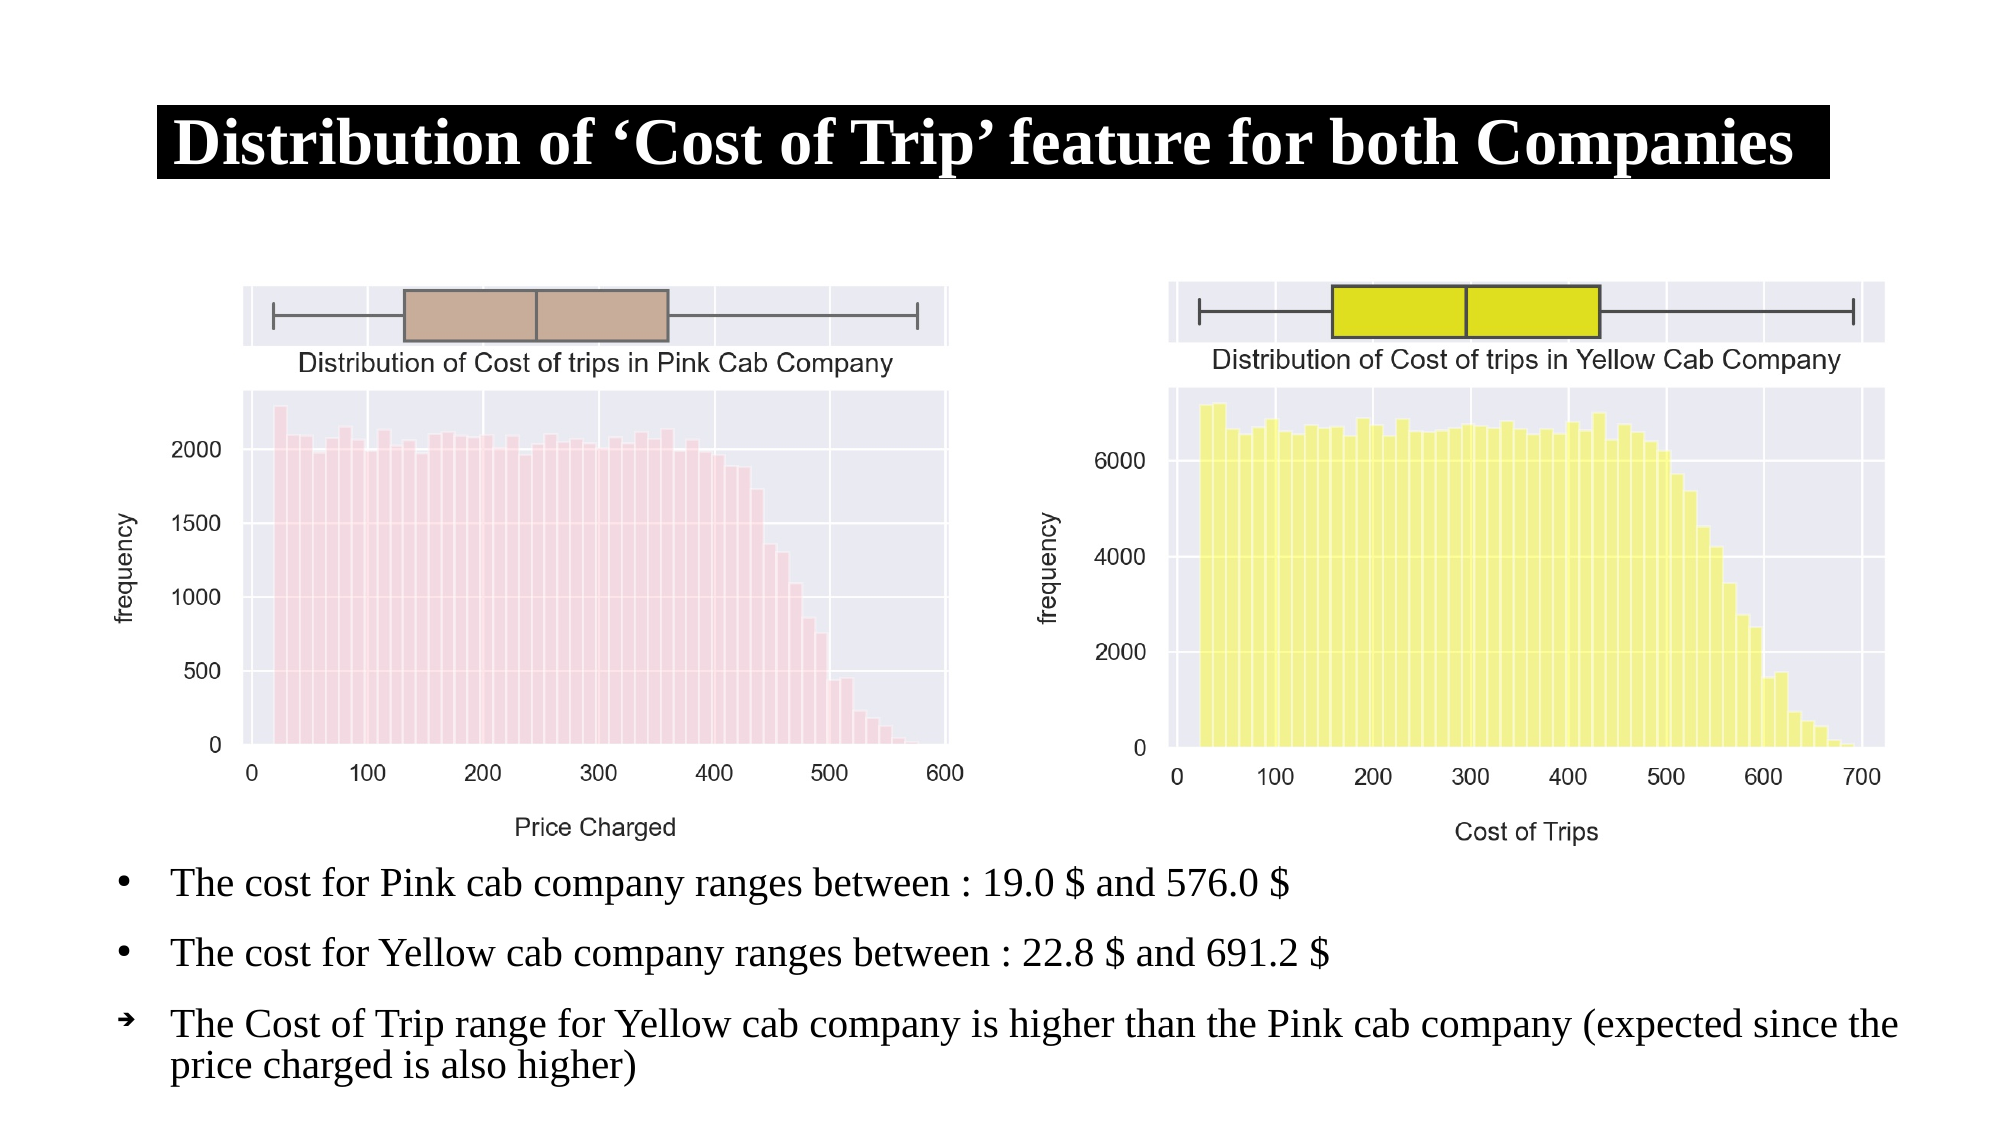

# Distribution of ‘Cost of Trip’ feature for both Companies
The cost for Pink cab company ranges between : 19.0 $ and 576.0 $
The cost for Yellow cab company ranges between : 22.8 $ and 691.2 $
The Cost of Trip range for Yellow cab company is higher than the Pink cab company (expected since the price charged is also higher)